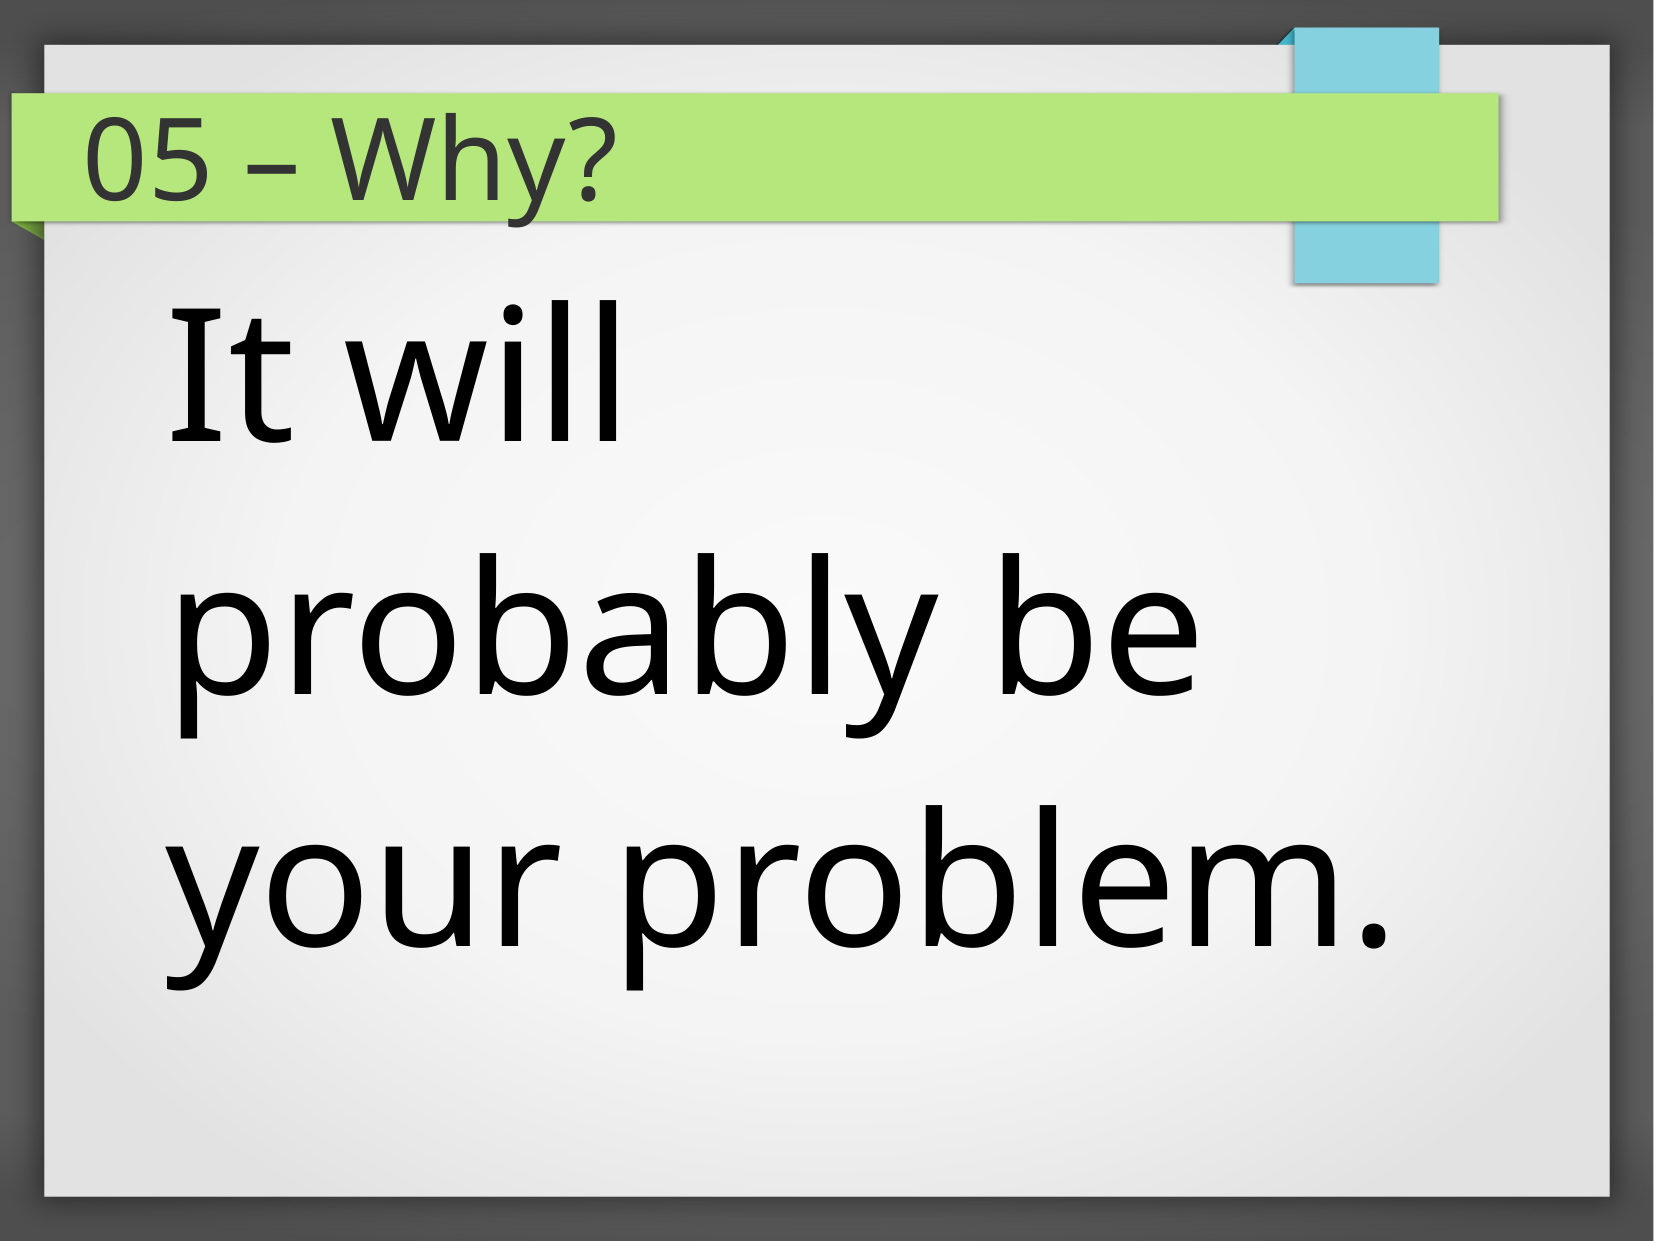

# 05 – Why?
It will
probably be your problem.